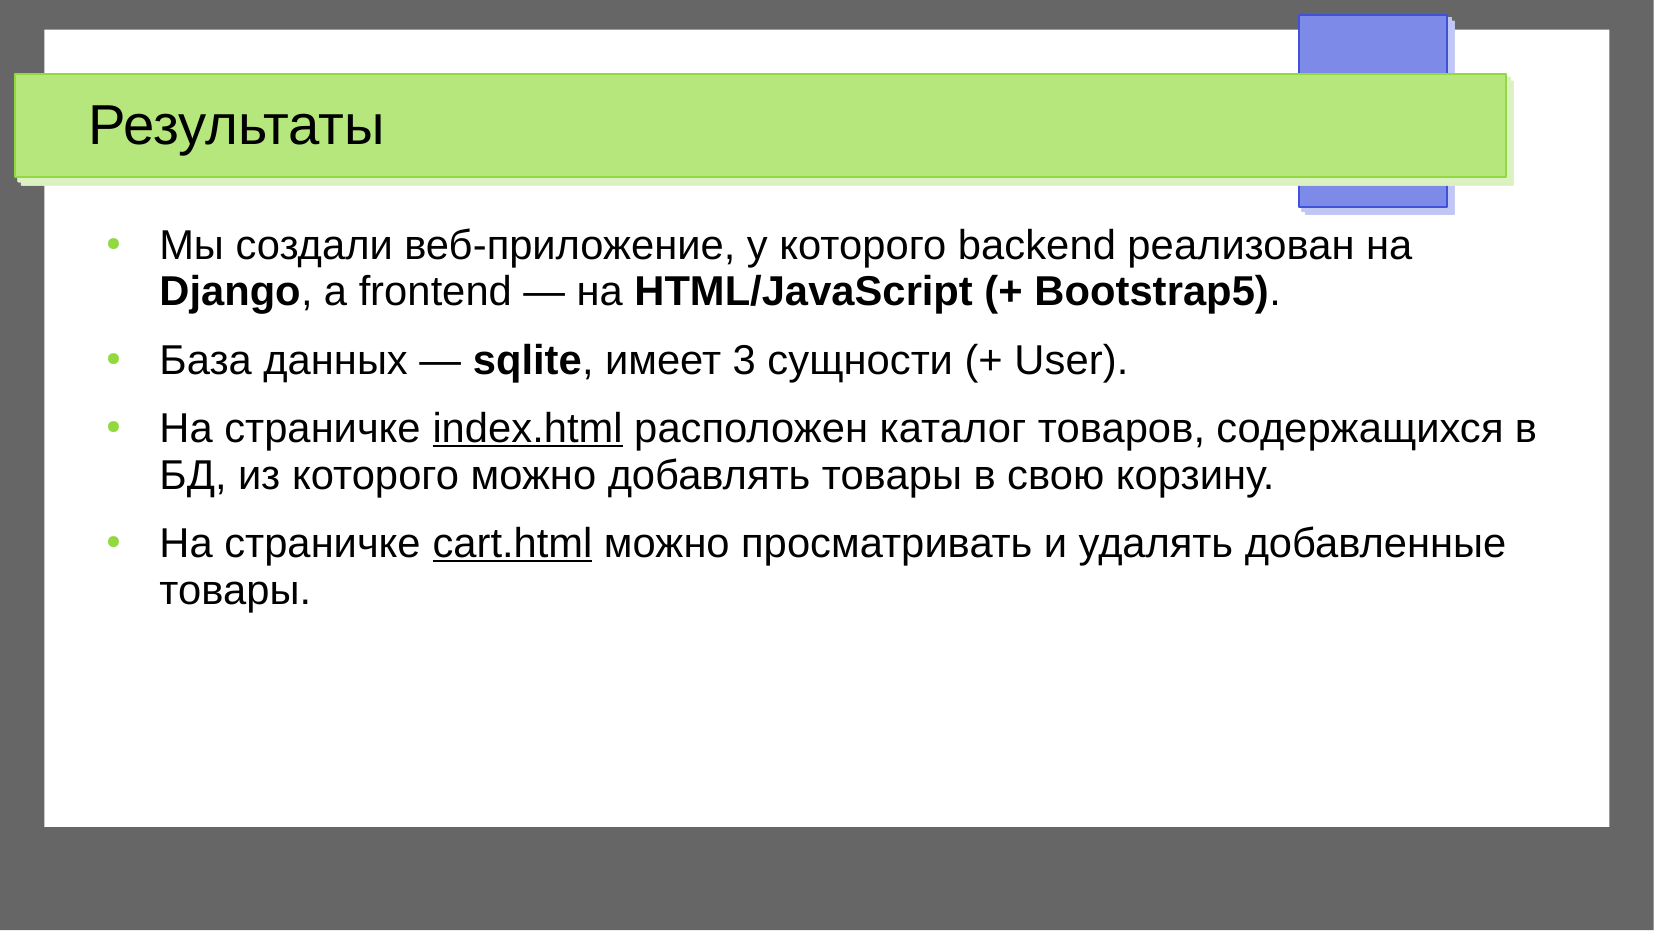

# Результаты
Мы создали веб-приложение, у которого backend реализован на Django, а frontend — на HTML/JavaScript (+ Bootstrap5).
База данных — sqlite, имеет 3 сущности (+ User).
На страничке index.html расположен каталог товаров, содержащихся в БД, из которого можно добавлять товары в свою корзину.
На страничке cart.html можно просматривать и удалять добавленные товары.